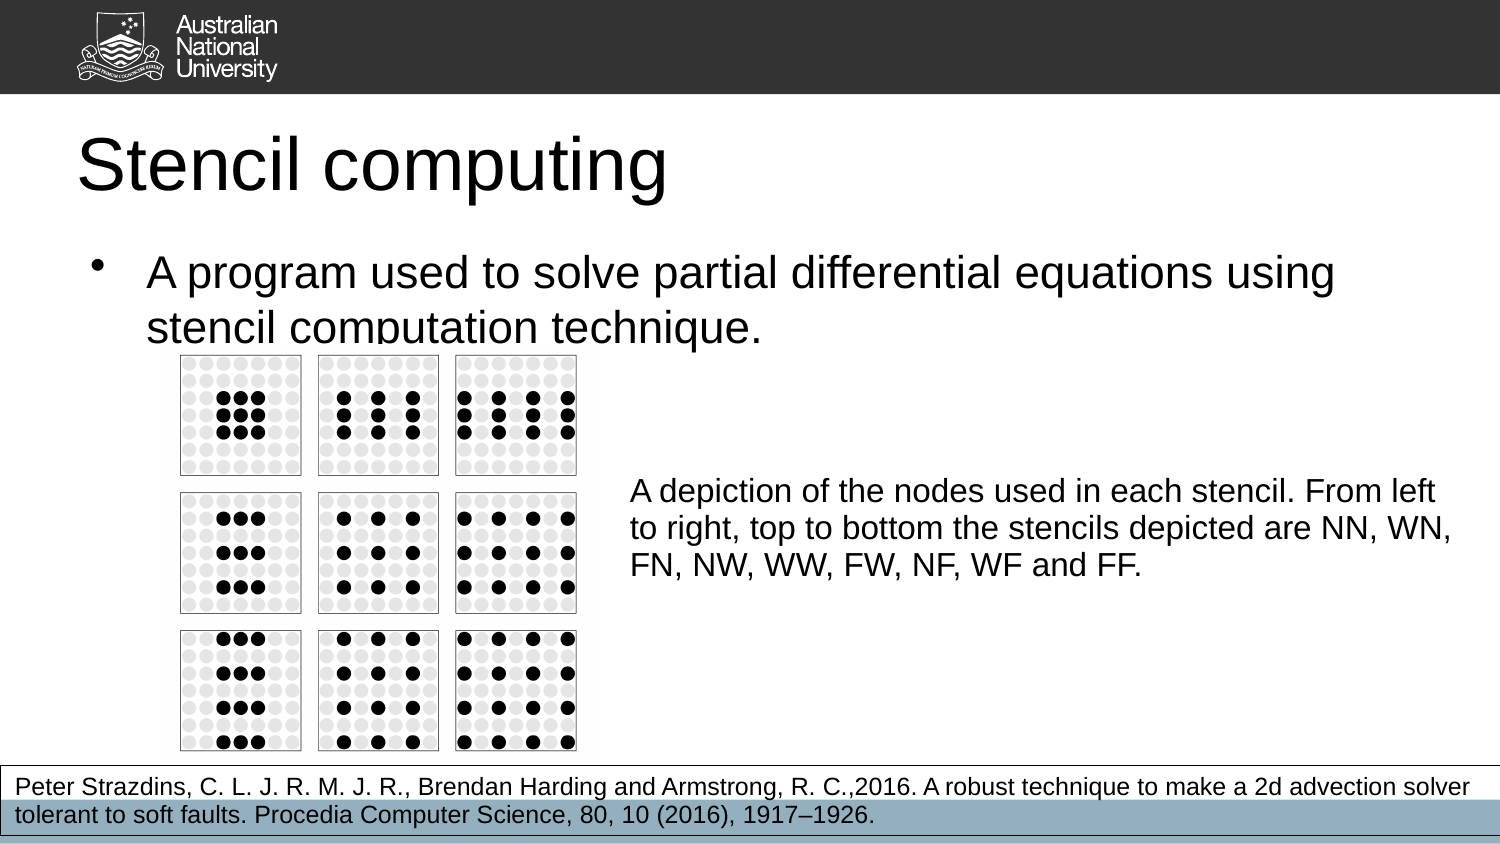

# Stencil computing
A program used to solve partial differential equations using stencil computation technique.
A depiction of the nodes used in each stencil. From left to right, top to bottom the stencils depicted are NN, WN, FN, NW, WW, FW, NF, WF and FF.
Peter Strazdins, C. L. J. R. M. J. R., Brendan Harding and Armstrong, R. C.,2016. A robust technique to make a 2d advection solver tolerant to soft faults. Procedia Computer Science, 80, 10 (2016), 1917–1926.